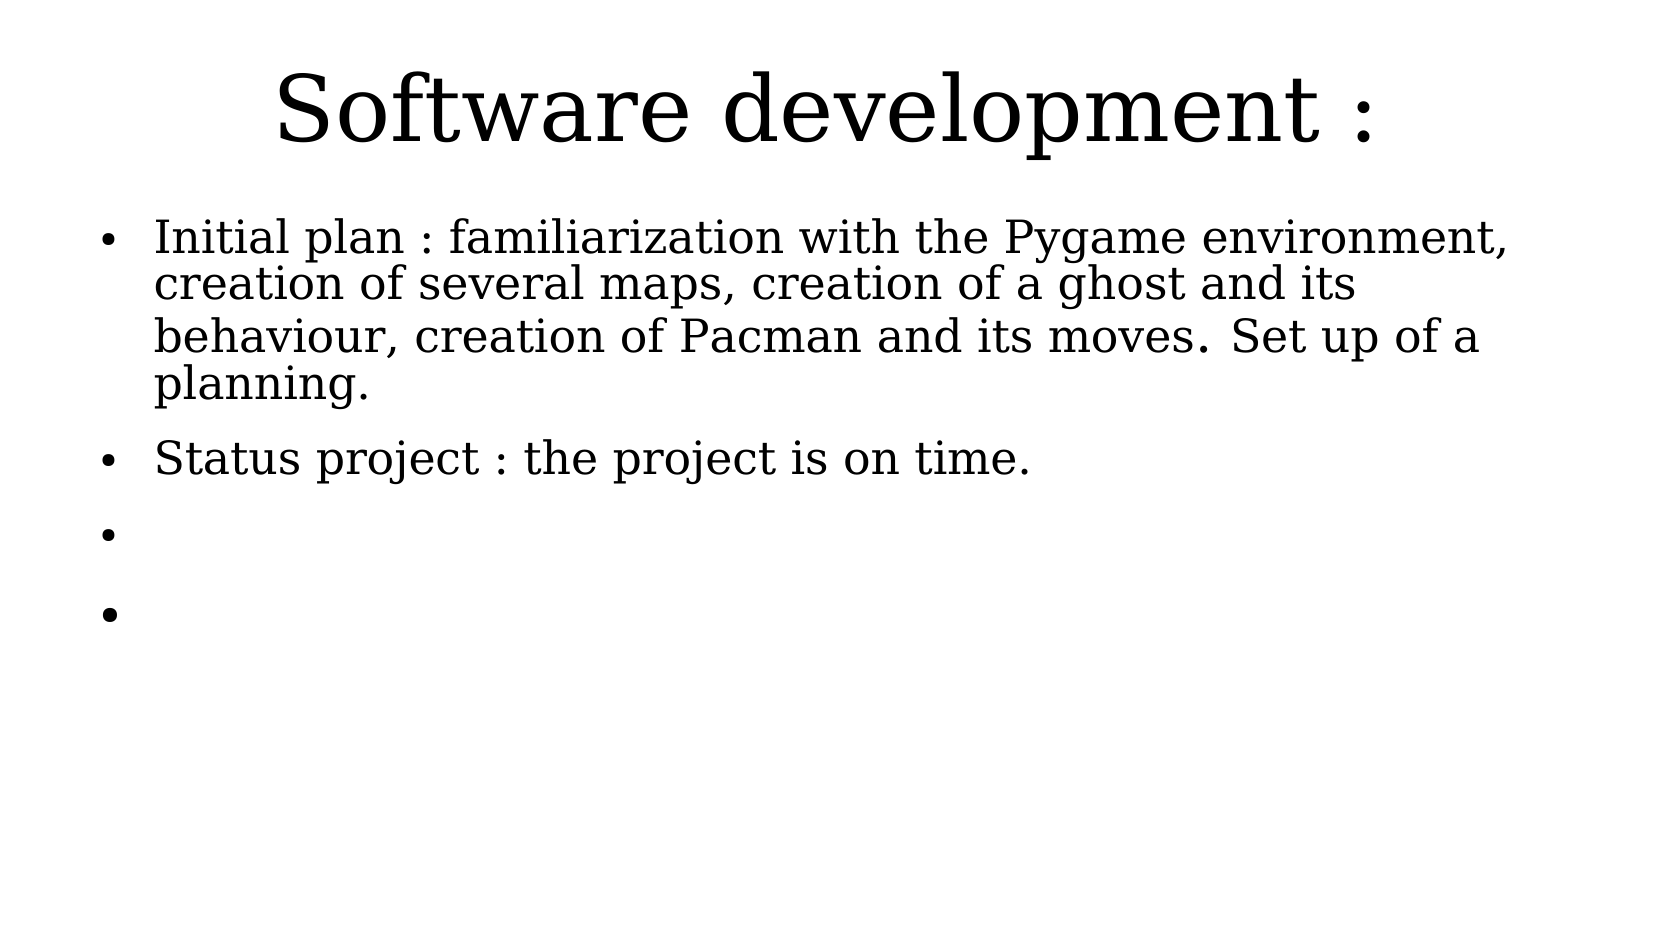

# Software development :
Initial plan : familiarization with the Pygame environment, creation of several maps, creation of a ghost and its behaviour, creation of Pacman and its moves. Set up of a planning.
Status project : the project is on time.